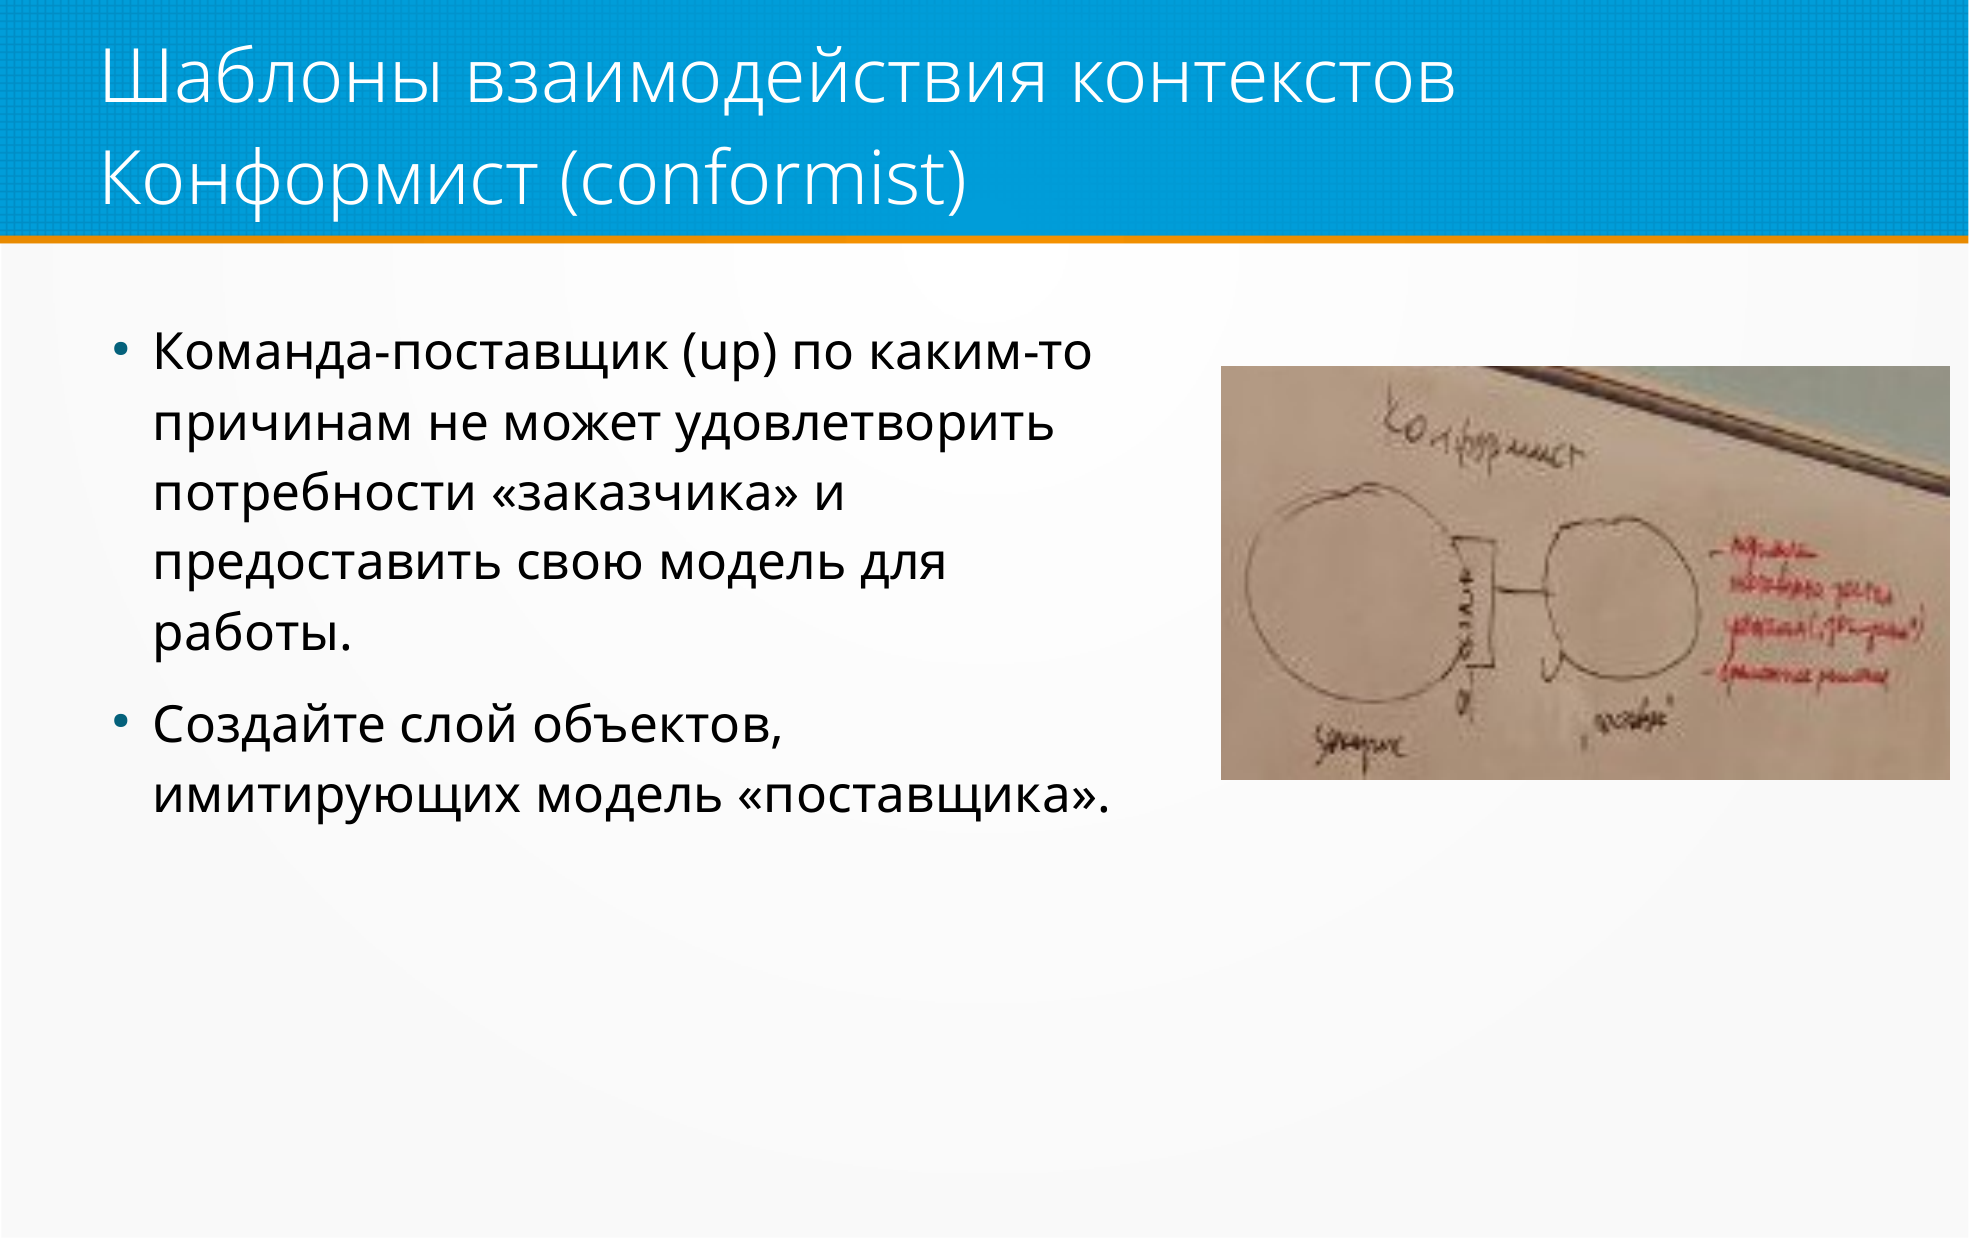

# Шаблоны взаимодействия контекстов Конформист (conformist)
Команда-поставщик (up) по каким-то причинам не может удовлетворить потребности «заказчика» и предоставить свою модель для работы.
Создайте слой объектов, имитирующих модель «поставщика».